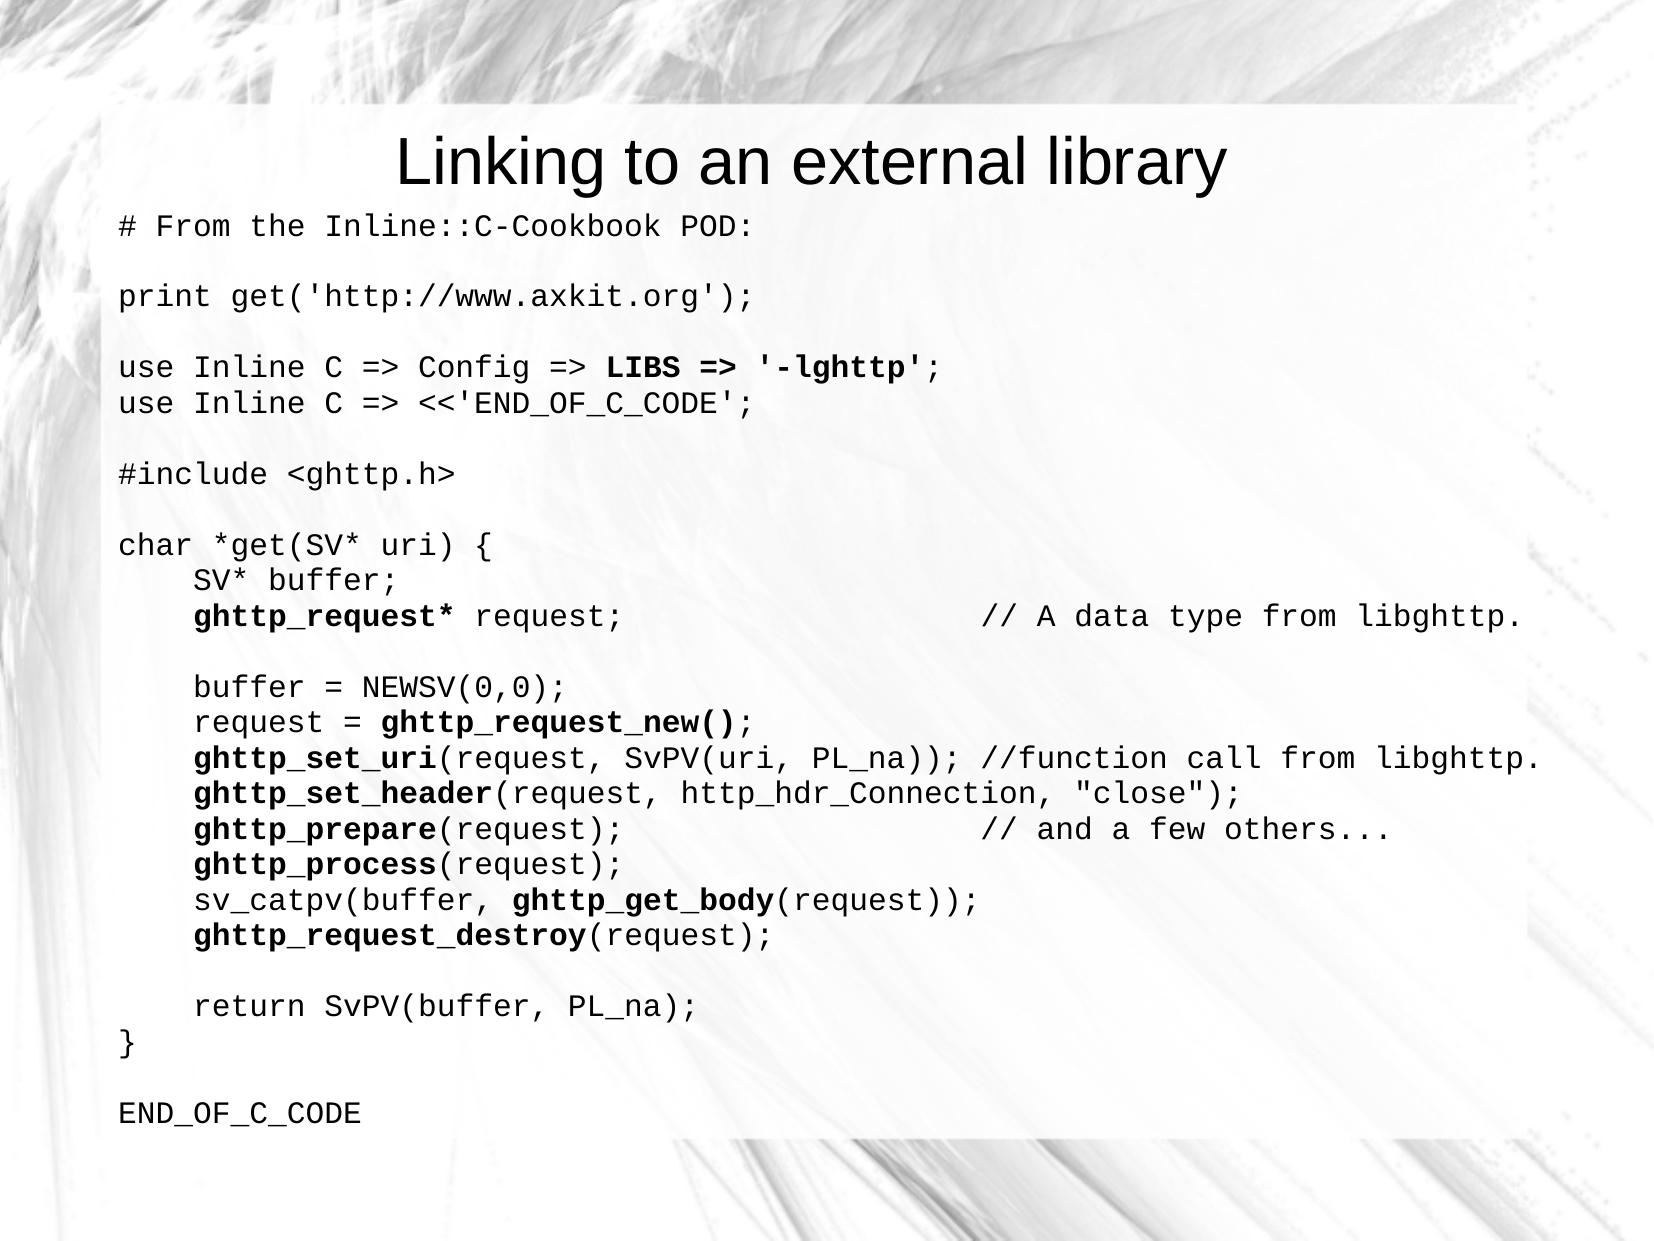

# Linking to an external library
# From the Inline::C-Cookbook POD:
print get('http://www.axkit.org');
use Inline C => Config => LIBS => '-lghttp';
use Inline C => <<'END_OF_C_CODE';
#include <ghttp.h>
char *get(SV* uri) {
 SV* buffer;
 ghttp_request* request;					 // A data type from libghttp.
 buffer = NEWSV(0,0);
 request = ghttp_request_new();
 ghttp_set_uri(request, SvPV(uri, PL_na)); //function call from libghttp.
 ghttp_set_header(request, http_hdr_Connection, "close");
 ghttp_prepare(request); // and a few others...
 ghttp_process(request);
 sv_catpv(buffer, ghttp_get_body(request));
 ghttp_request_destroy(request);
 return SvPV(buffer, PL_na);
}
END_OF_C_CODE